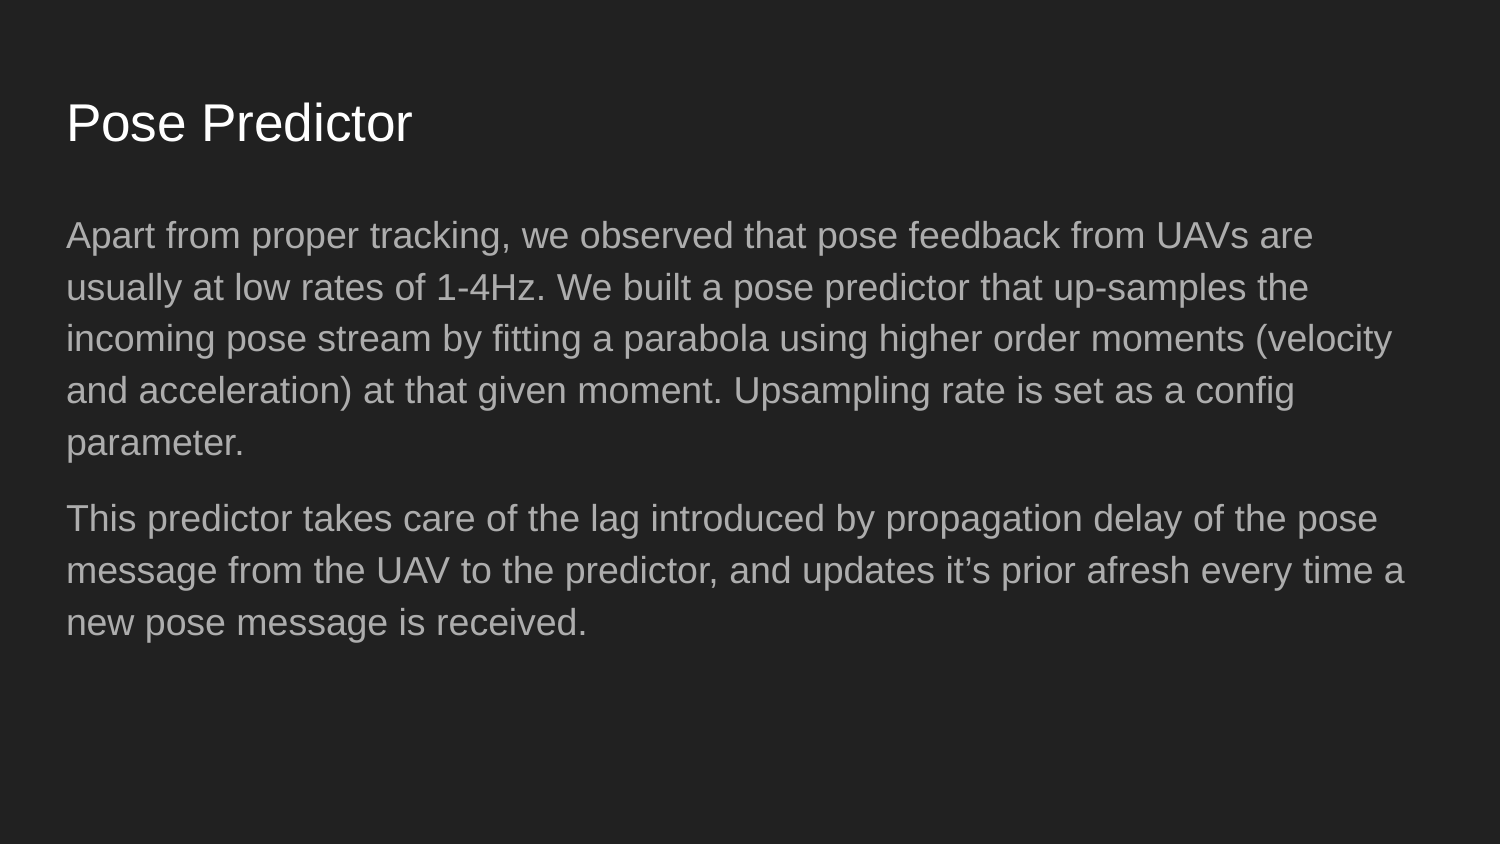

# Pose Predictor
Apart from proper tracking, we observed that pose feedback from UAVs are usually at low rates of 1-4Hz. We built a pose predictor that up-samples the incoming pose stream by fitting a parabola using higher order moments (velocity and acceleration) at that given moment. Upsampling rate is set as a config parameter.
This predictor takes care of the lag introduced by propagation delay of the pose message from the UAV to the predictor, and updates it’s prior afresh every time a new pose message is received.